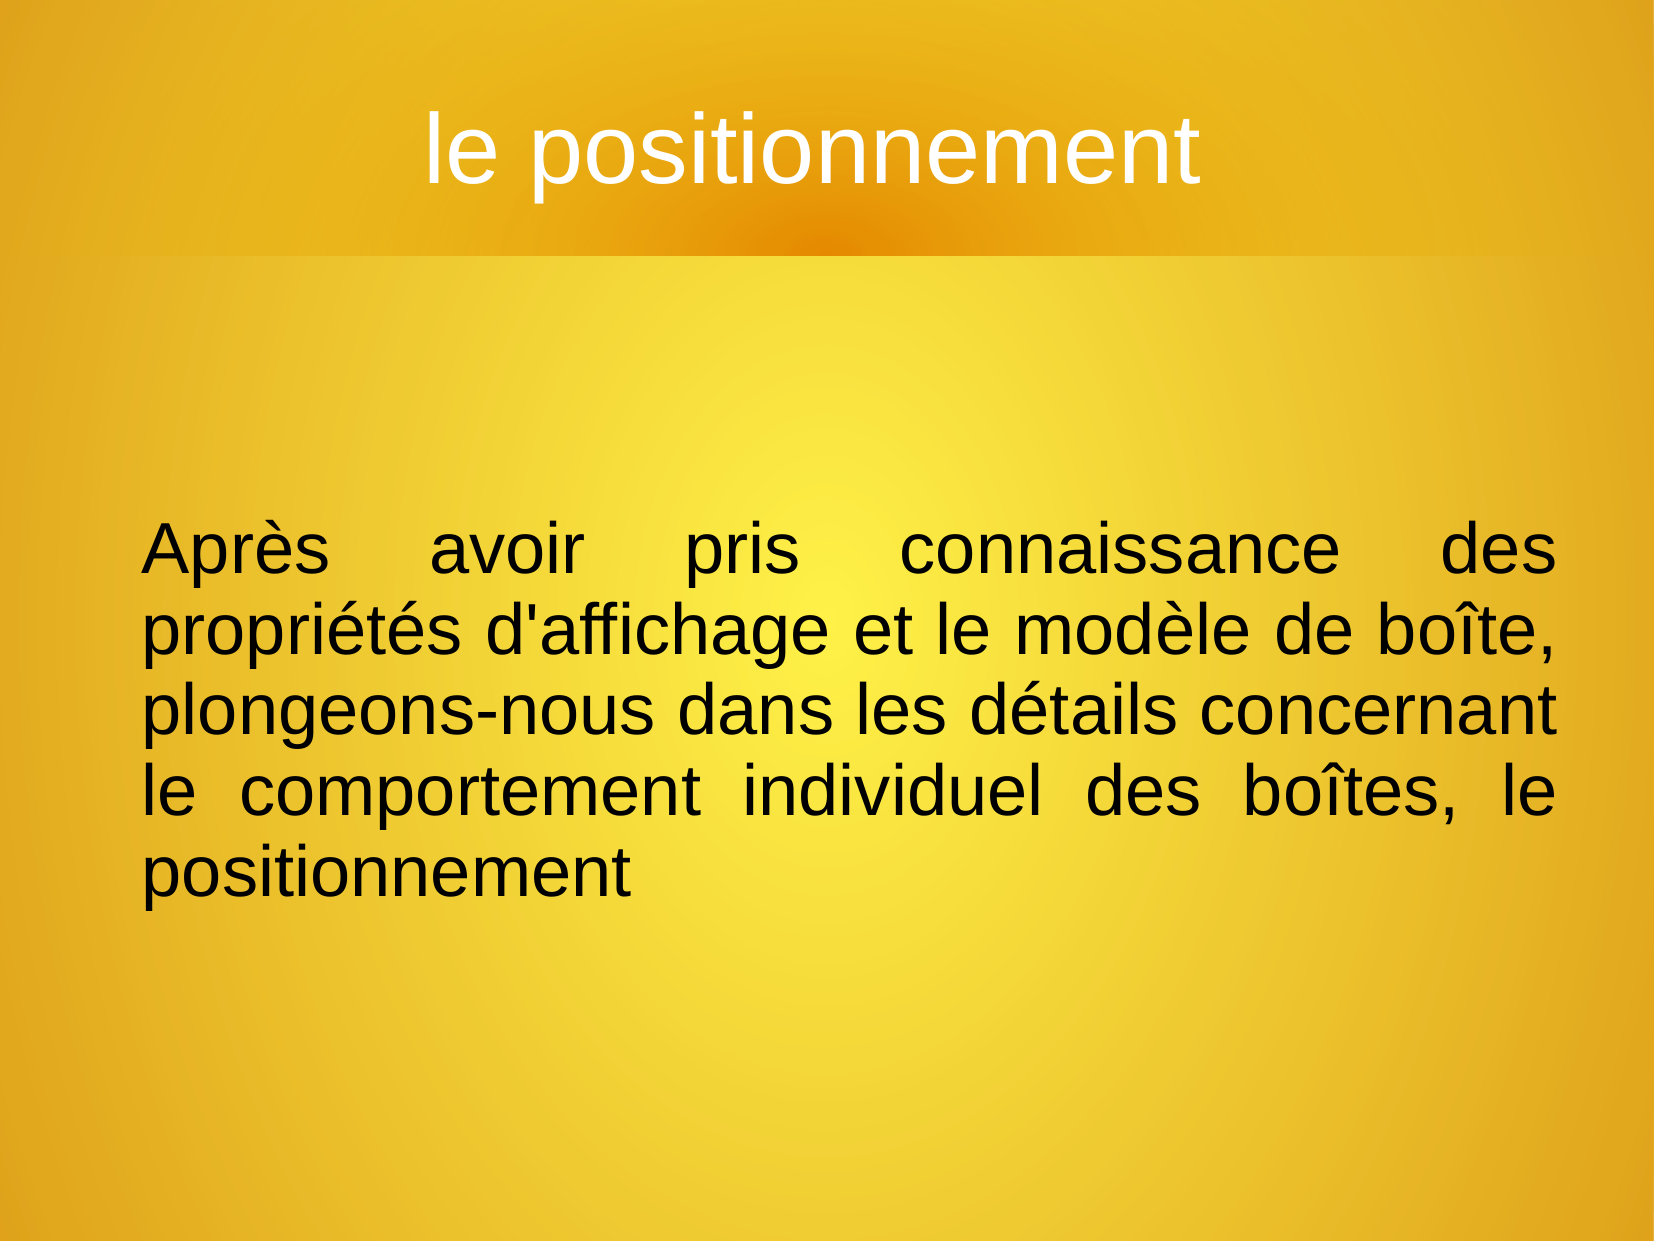

# le positionnement
Après avoir pris connaissance des propriétés d'affichage et le modèle de boîte, plongeons-nous dans les détails concernant le comportement individuel des boîtes, le positionnement